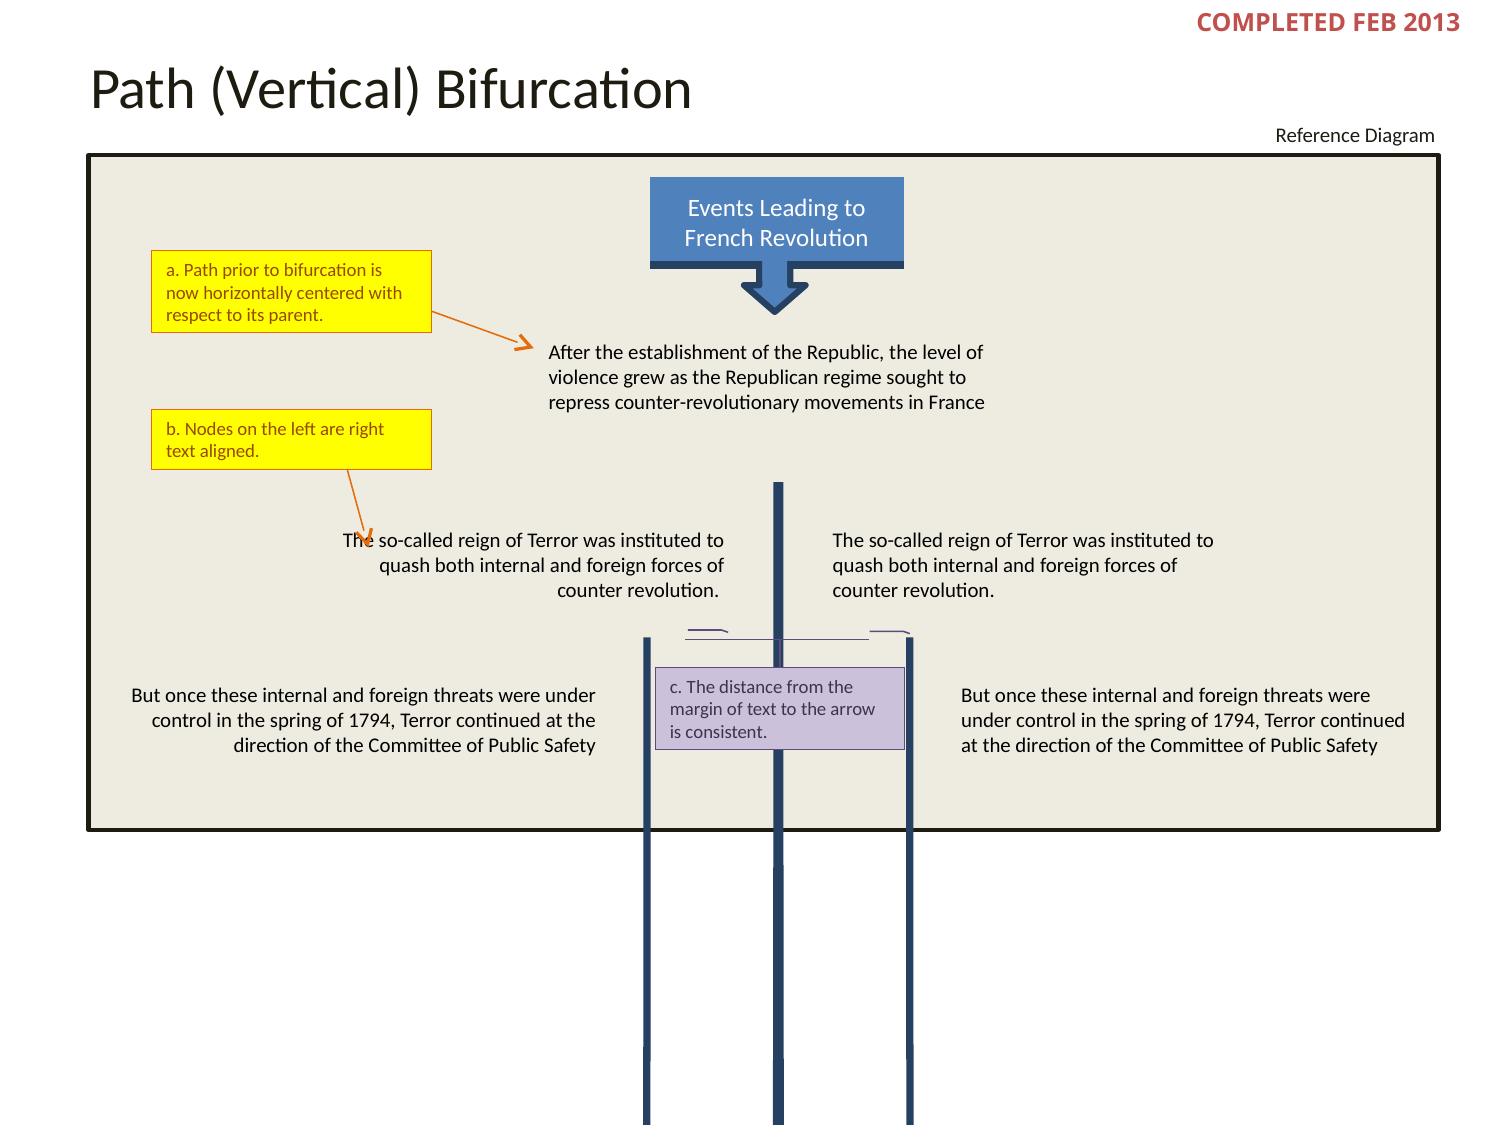

COMPLETED FEB 2013
Path (Vertical) Bifurcation
Reference Diagram
Events Leading to French Revolution
a. Path prior to bifurcation is now horizontally centered with respect to its parent.
After the establishment of the Republic, the level of violence grew as the Republican regime sought to repress counter-revolutionary movements in France
b. Nodes on the left are right text aligned.
The so-called reign of Terror was instituted to quash both internal and foreign forces of counter revolution.
The so-called reign of Terror was instituted to quash both internal and foreign forces of counter revolution.
c. The distance from the margin of text to the arrow is consistent.
But once these internal and foreign threats were under control in the spring of 1794, Terror continued at the direction of the Committee of Public Safety
But once these internal and foreign threats were under control in the spring of 1794, Terror continued at the direction of the Committee of Public Safety